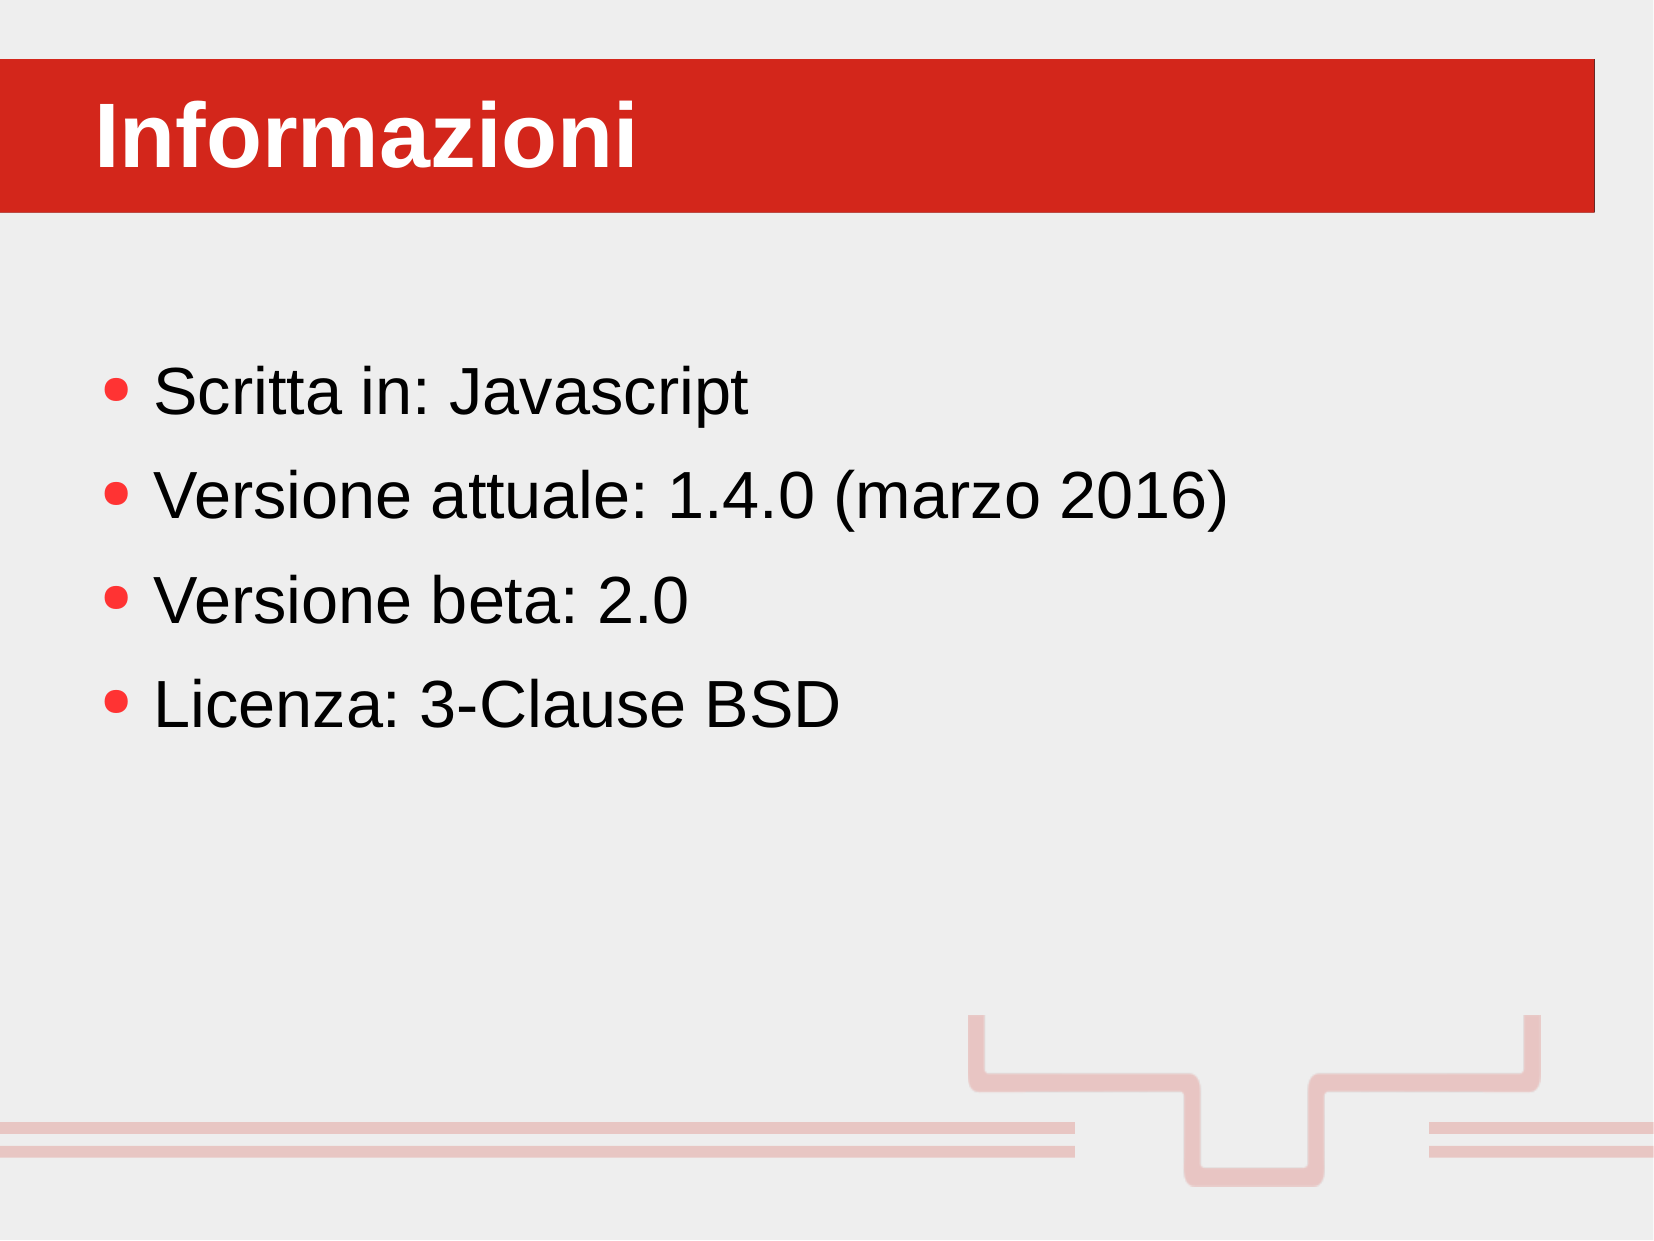

Informazioni
# Perché sono cosi forti:
Scritta in: Javascript
Versione attuale: 1.4.0 (marzo 2016)
Versione beta: 2.0
Licenza: 3-Clause BSD